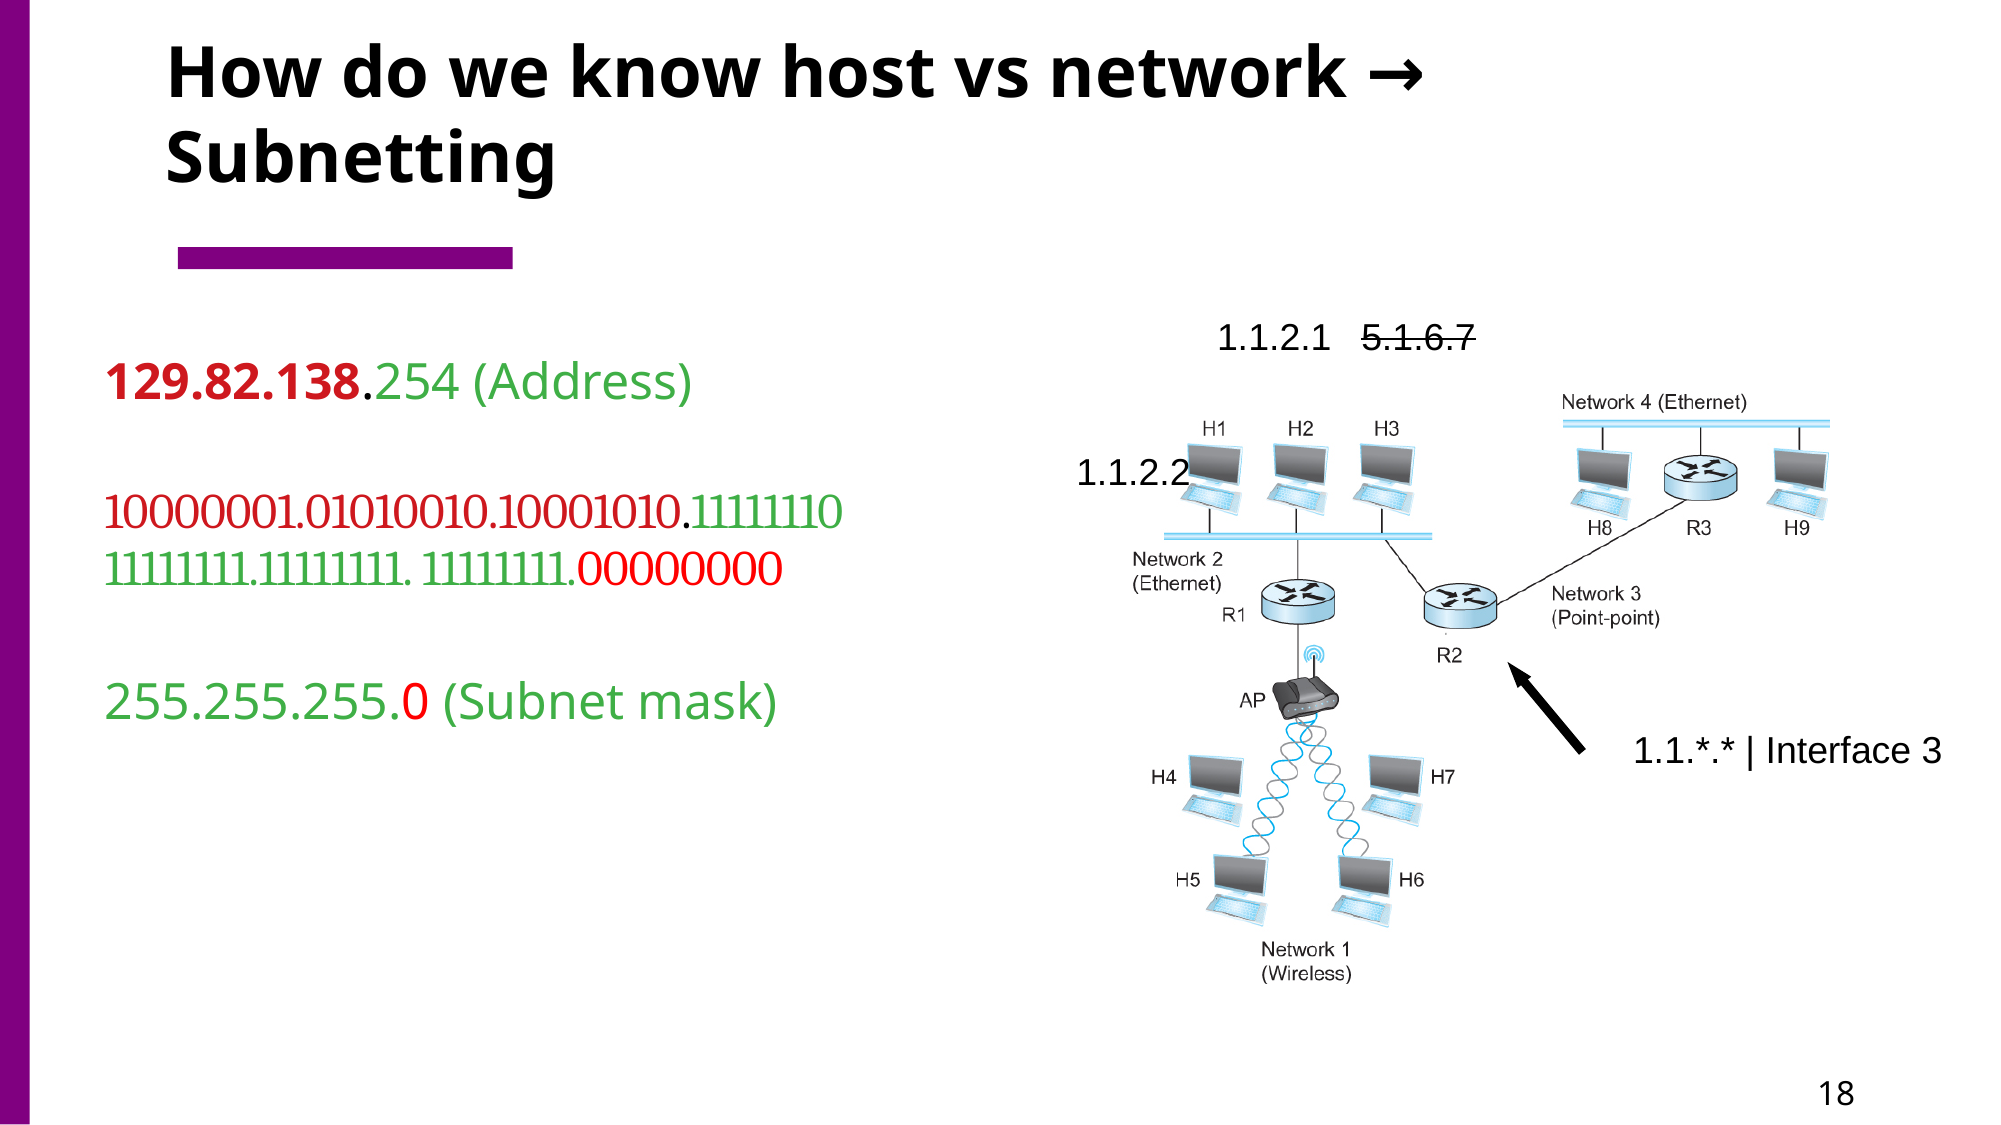

How do we know host vs network → Subnetting
1.1.2.1
5.1.6.7
129.82.138.254 (Address)
10000001.01010010.10001010.11111110
11111111.11111111. 11111111.00000000
255.255.255.0 (Subnet mask)
1.1.2.2
1.1.*.* | Interface 3